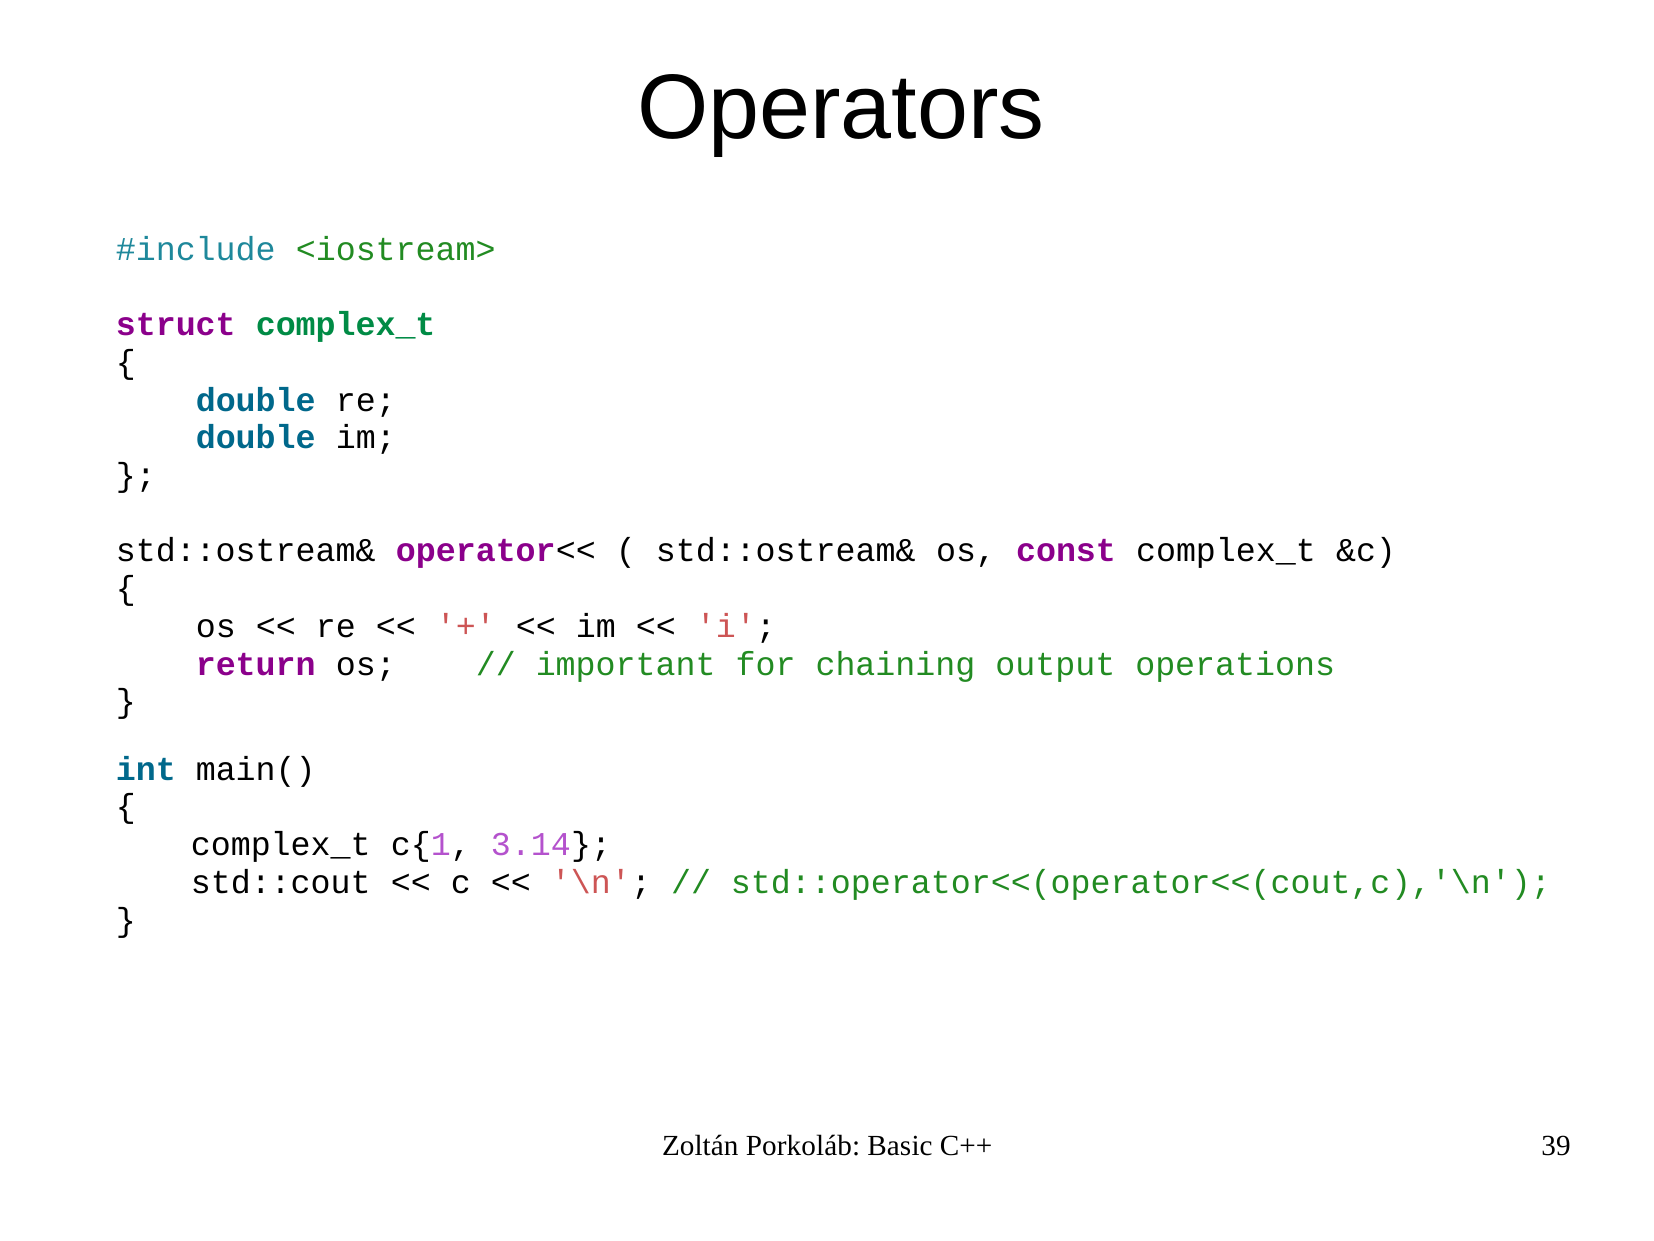

# Operators
#include <iostream>
struct complex_t
{
 double re;
 double im;
};
std::ostream& operator<< ( std::ostream& os, const complex_t &c)
{
 os << re << '+' << im << 'i';
 return os; // important for chaining output operations
}
int main()
{
	complex_t c{1, 3.14};
	std::cout << c << '\n'; // std::operator<<(operator<<(cout,c),'\n');
}
Zoltán Porkoláb: Basic C++
39